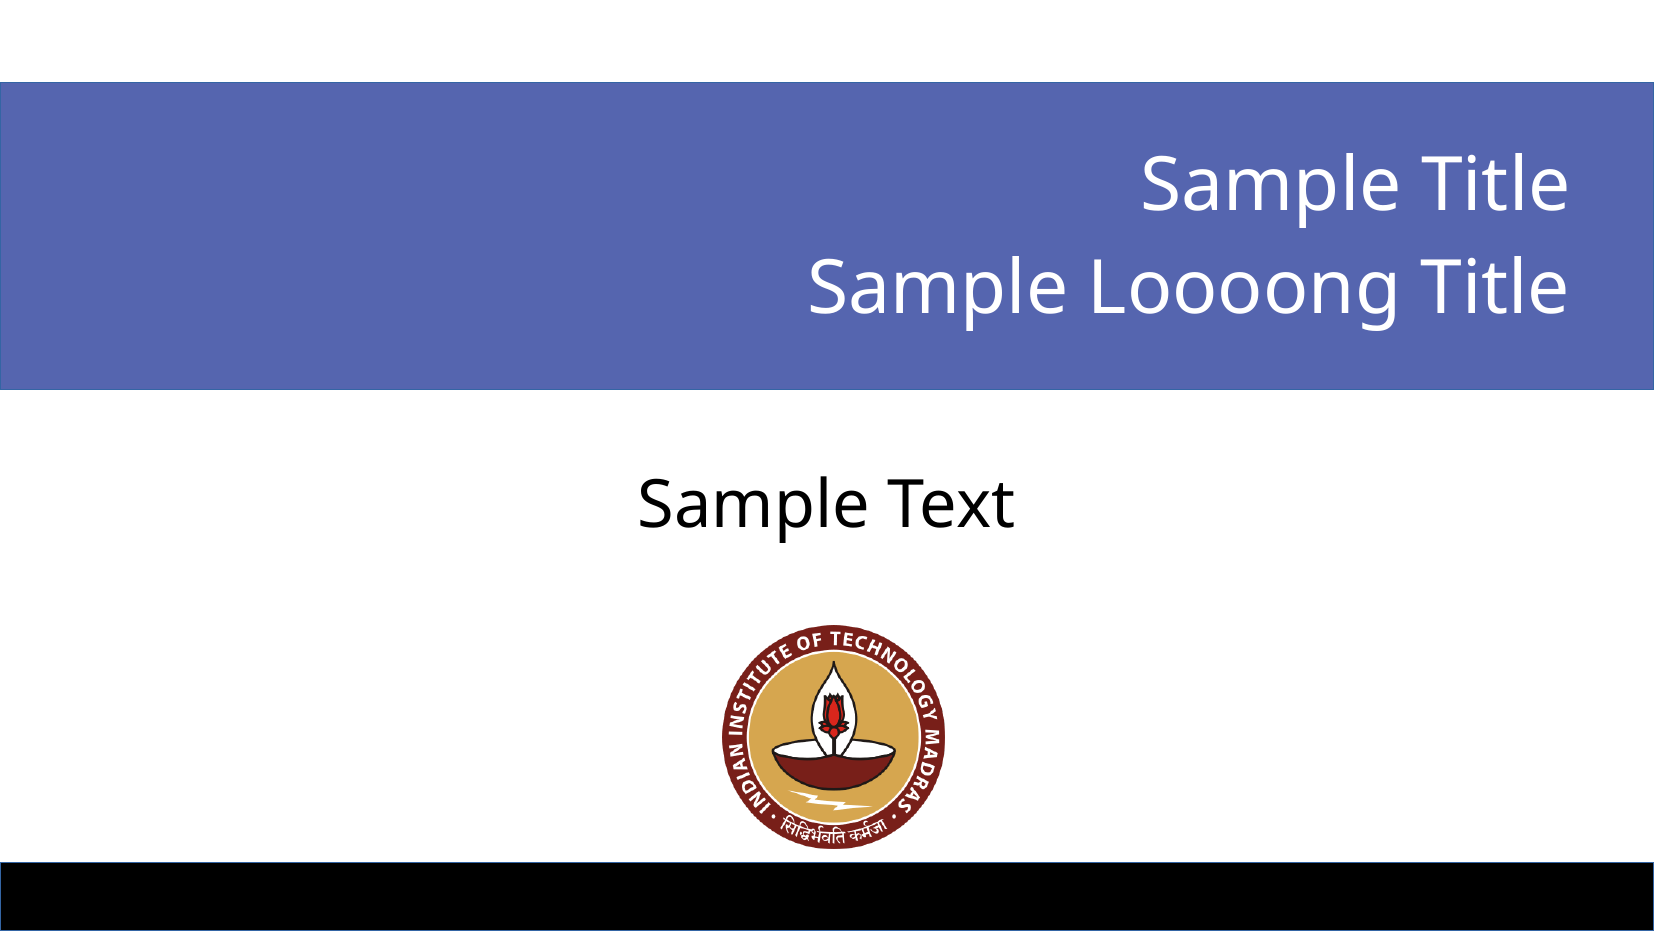

# Sample Title Sample Loooong Title
Sample Text